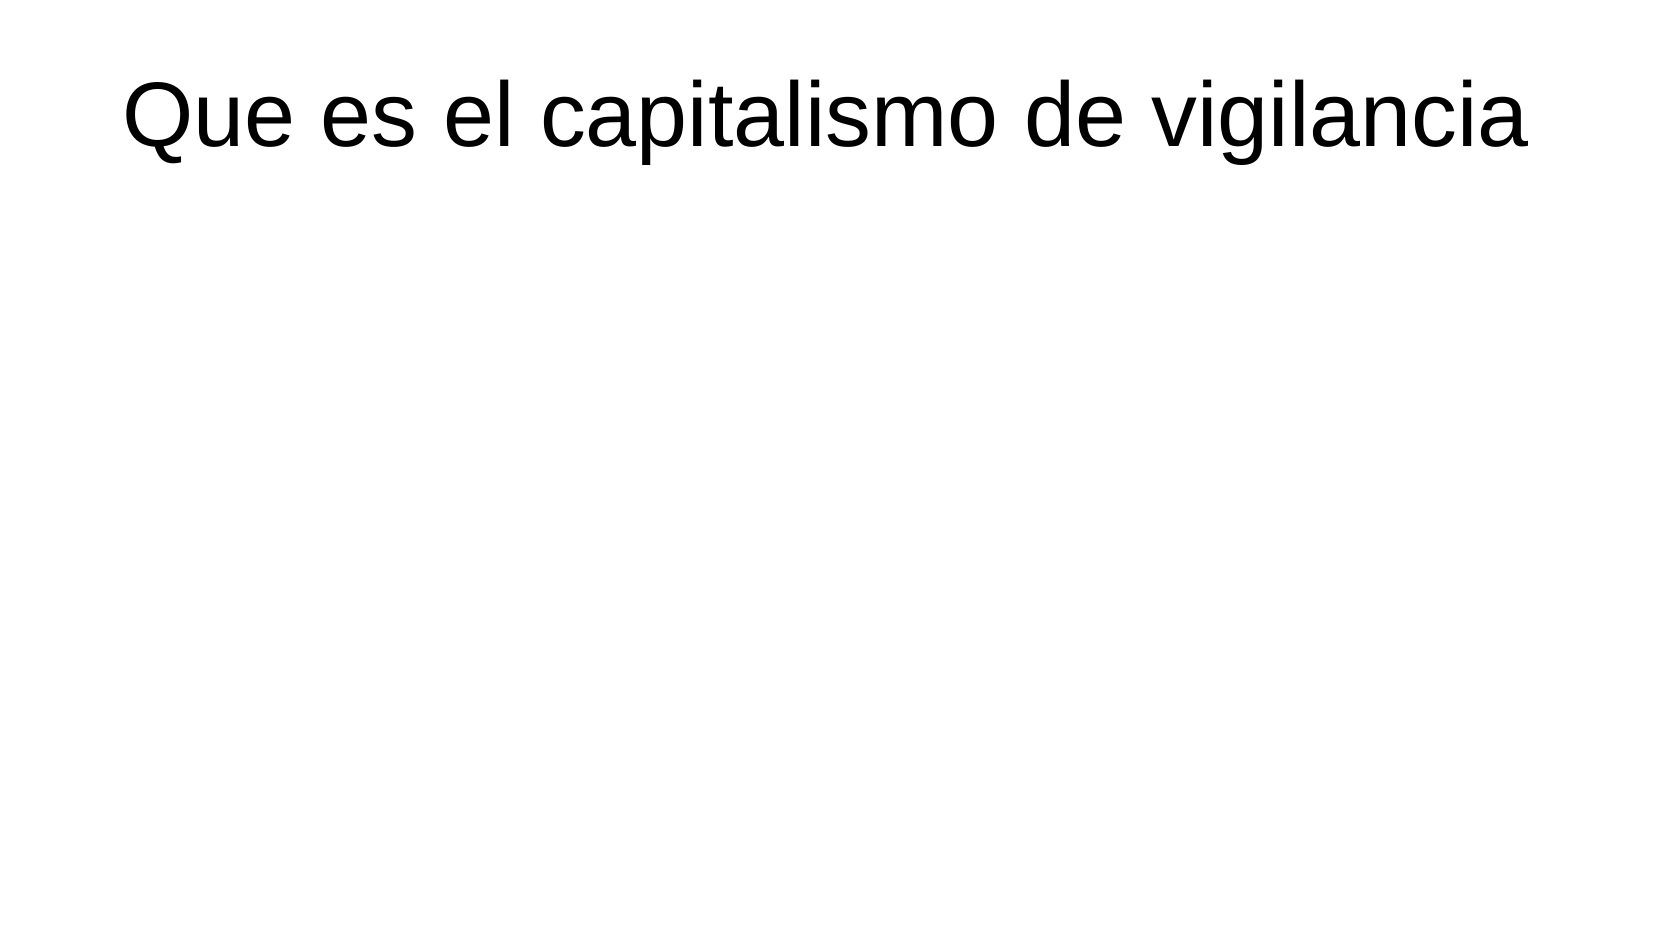

# Que es el capitalismo de vigilancia